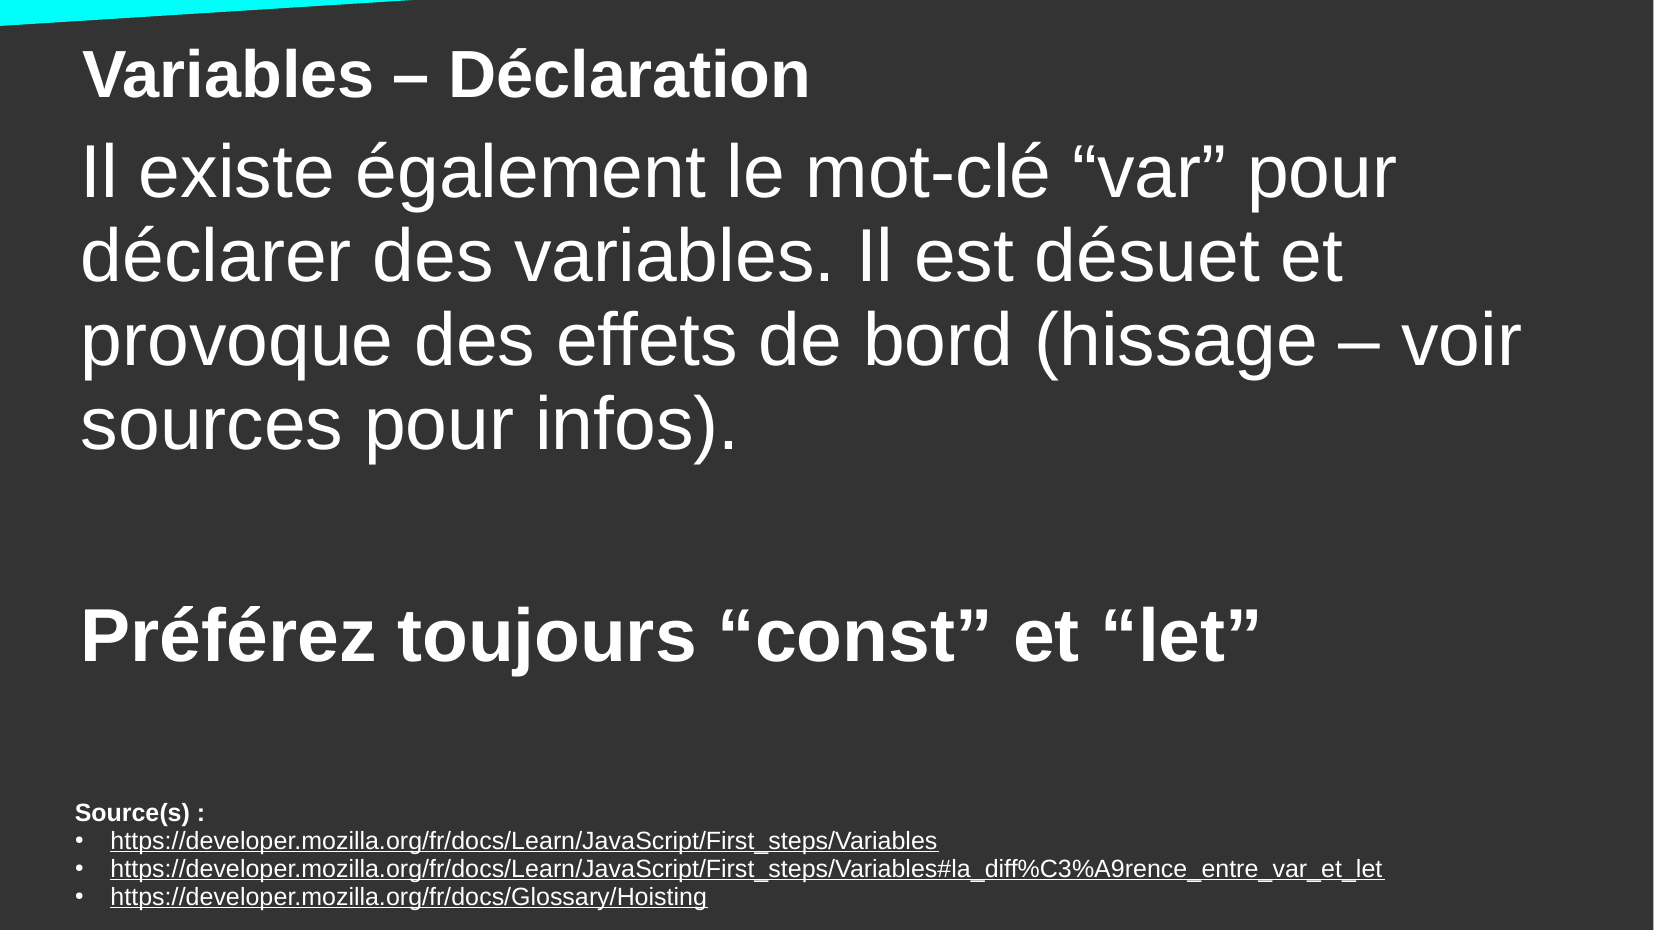

# Variables – Déclaration
Il existe également le mot-clé “var” pour déclarer des variables. Il est désuet et provoque des effets de bord (hissage – voir sources pour infos).
Préférez toujours “const” et “let”
Source(s) :
https://developer.mozilla.org/fr/docs/Learn/JavaScript/First_steps/Variables
https://developer.mozilla.org/fr/docs/Learn/JavaScript/First_steps/Variables#la_diff%C3%A9rence_entre_var_et_let
https://developer.mozilla.org/fr/docs/Glossary/Hoisting